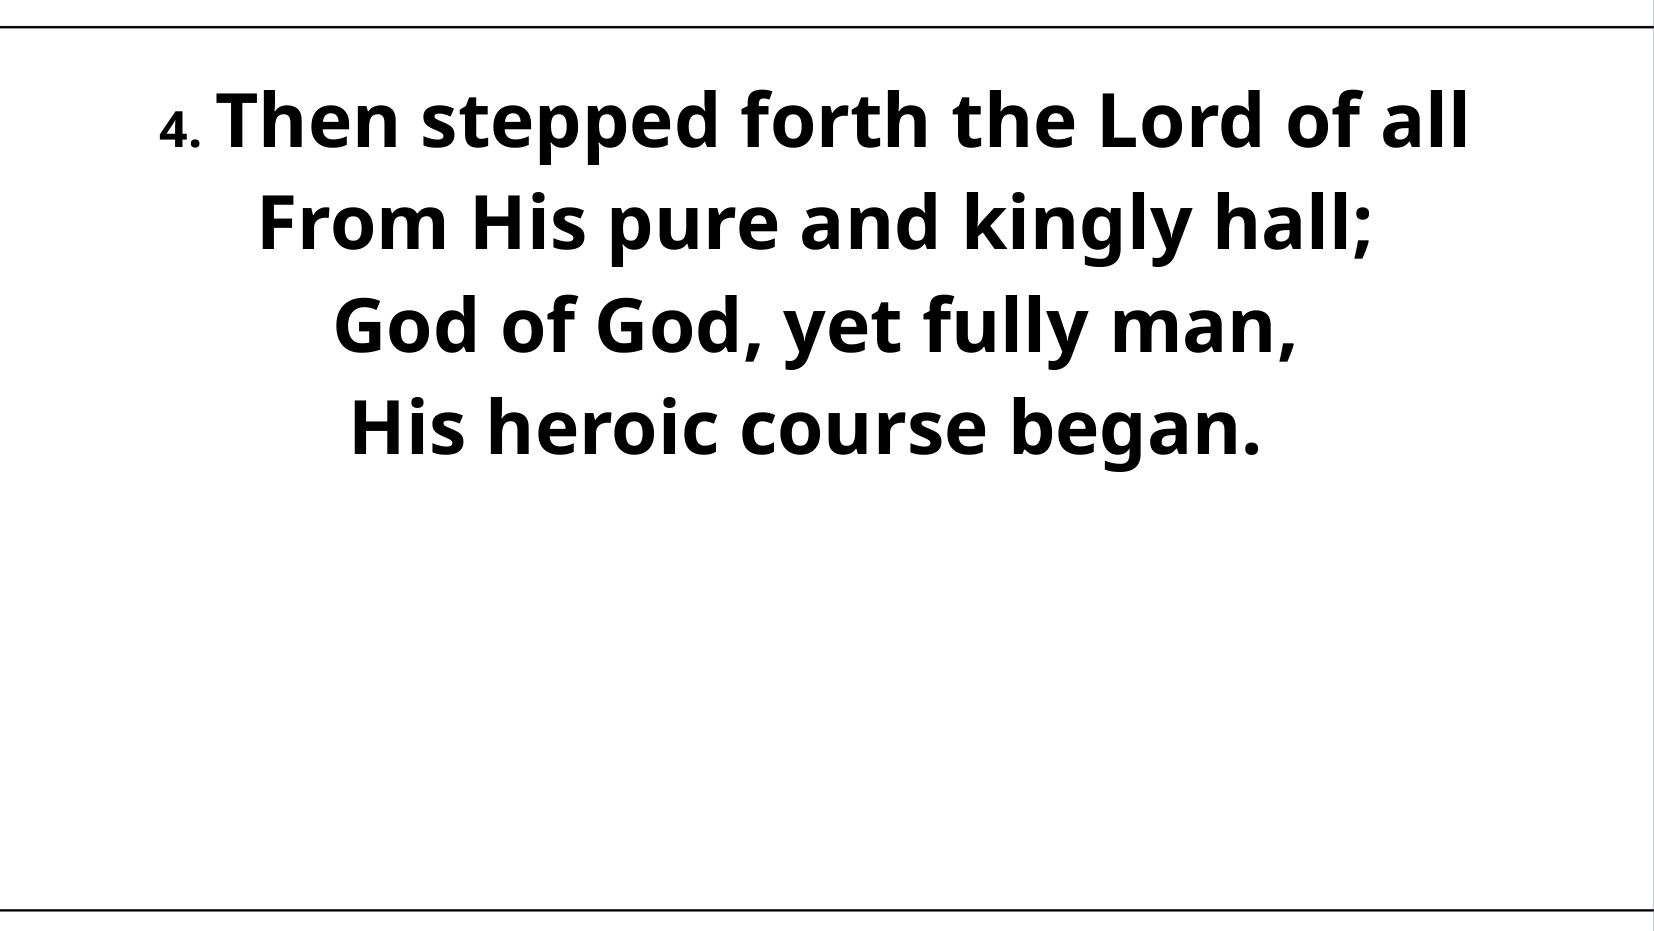

4. Then stepped forth the Lord of all
From His pure and kingly hall;
God of God, yet fully man,
His heroic course began.